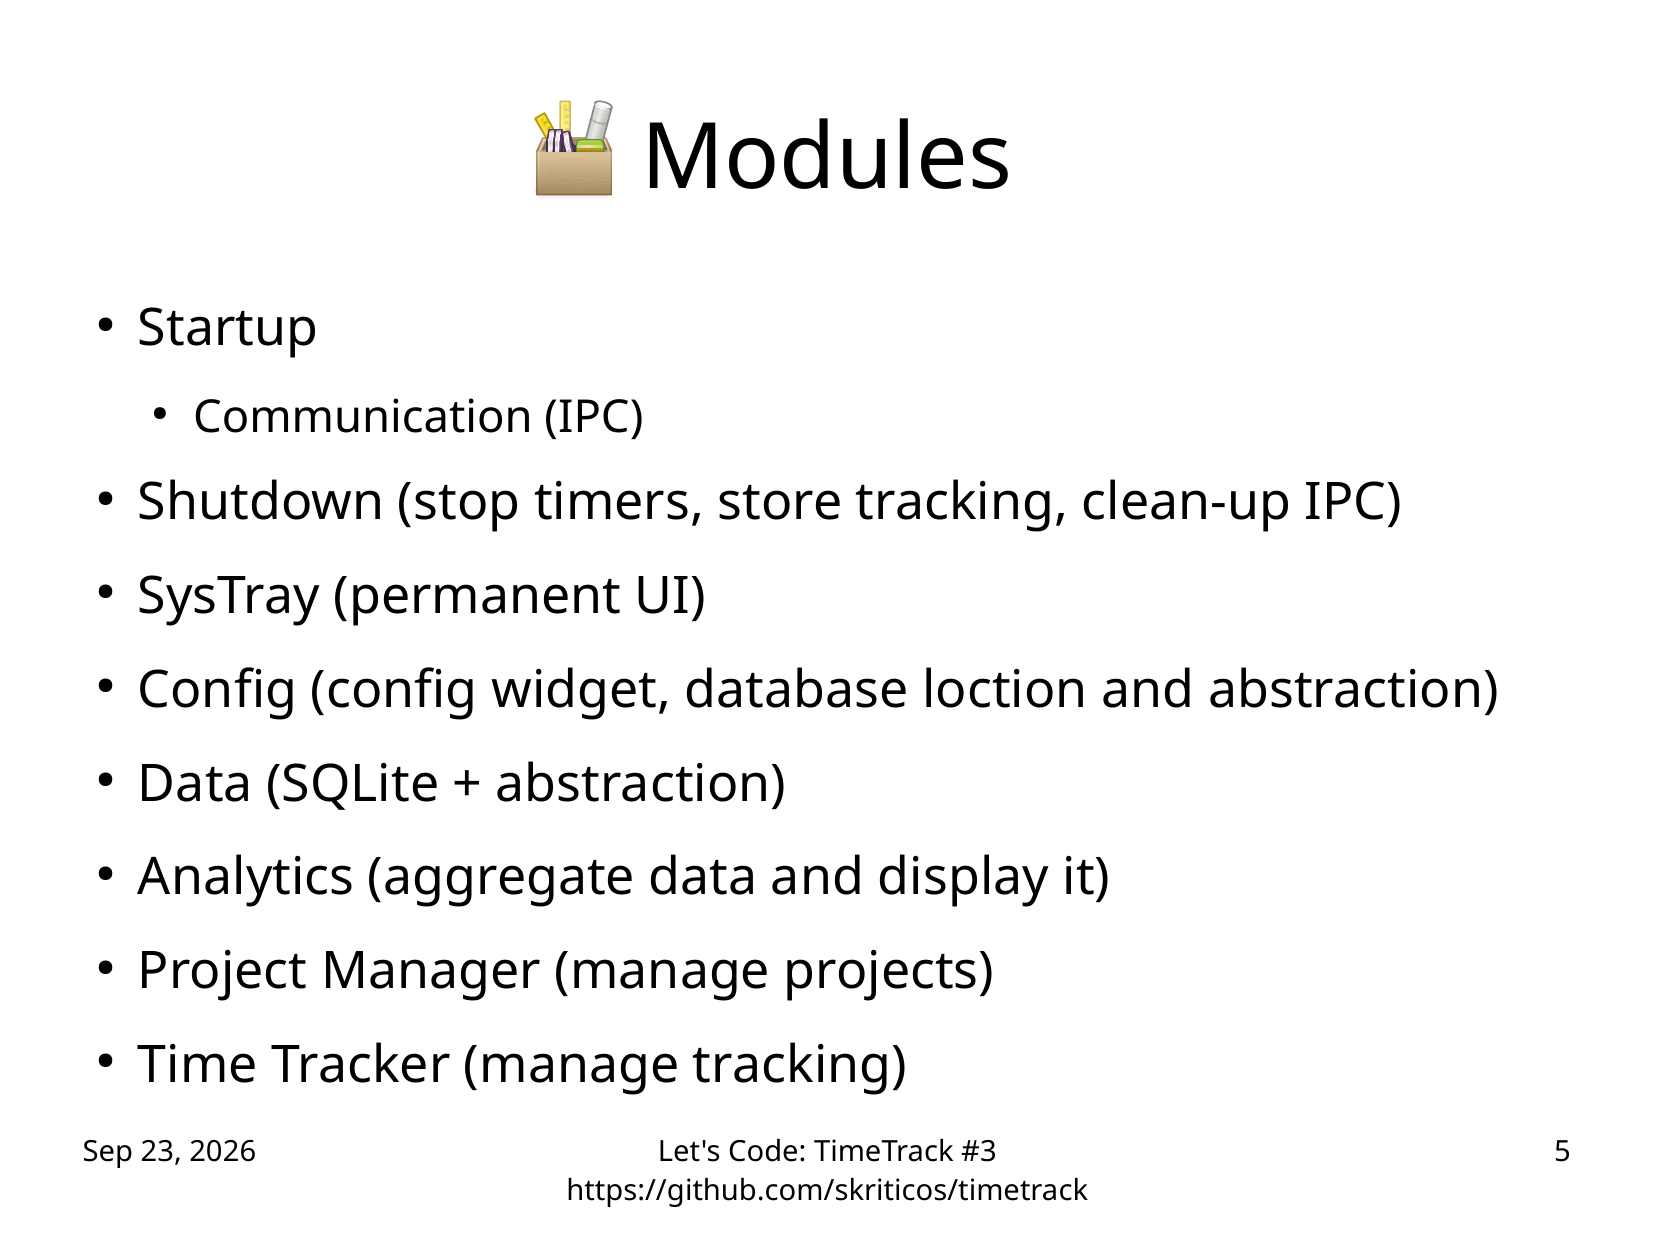

# Modules
Startup
Communication (IPC)
Shutdown (stop timers, store tracking, clean-up IPC)
SysTray (permanent UI)
Config (config widget, database loction and abstraction)
Data (SQLite + abstraction)
Analytics (aggregate data and display it)
Project Manager (manage projects)
Time Tracker (manage tracking)
Let's Code: TimeTrack #1\n https://github.com/skriticos/timetrack
5